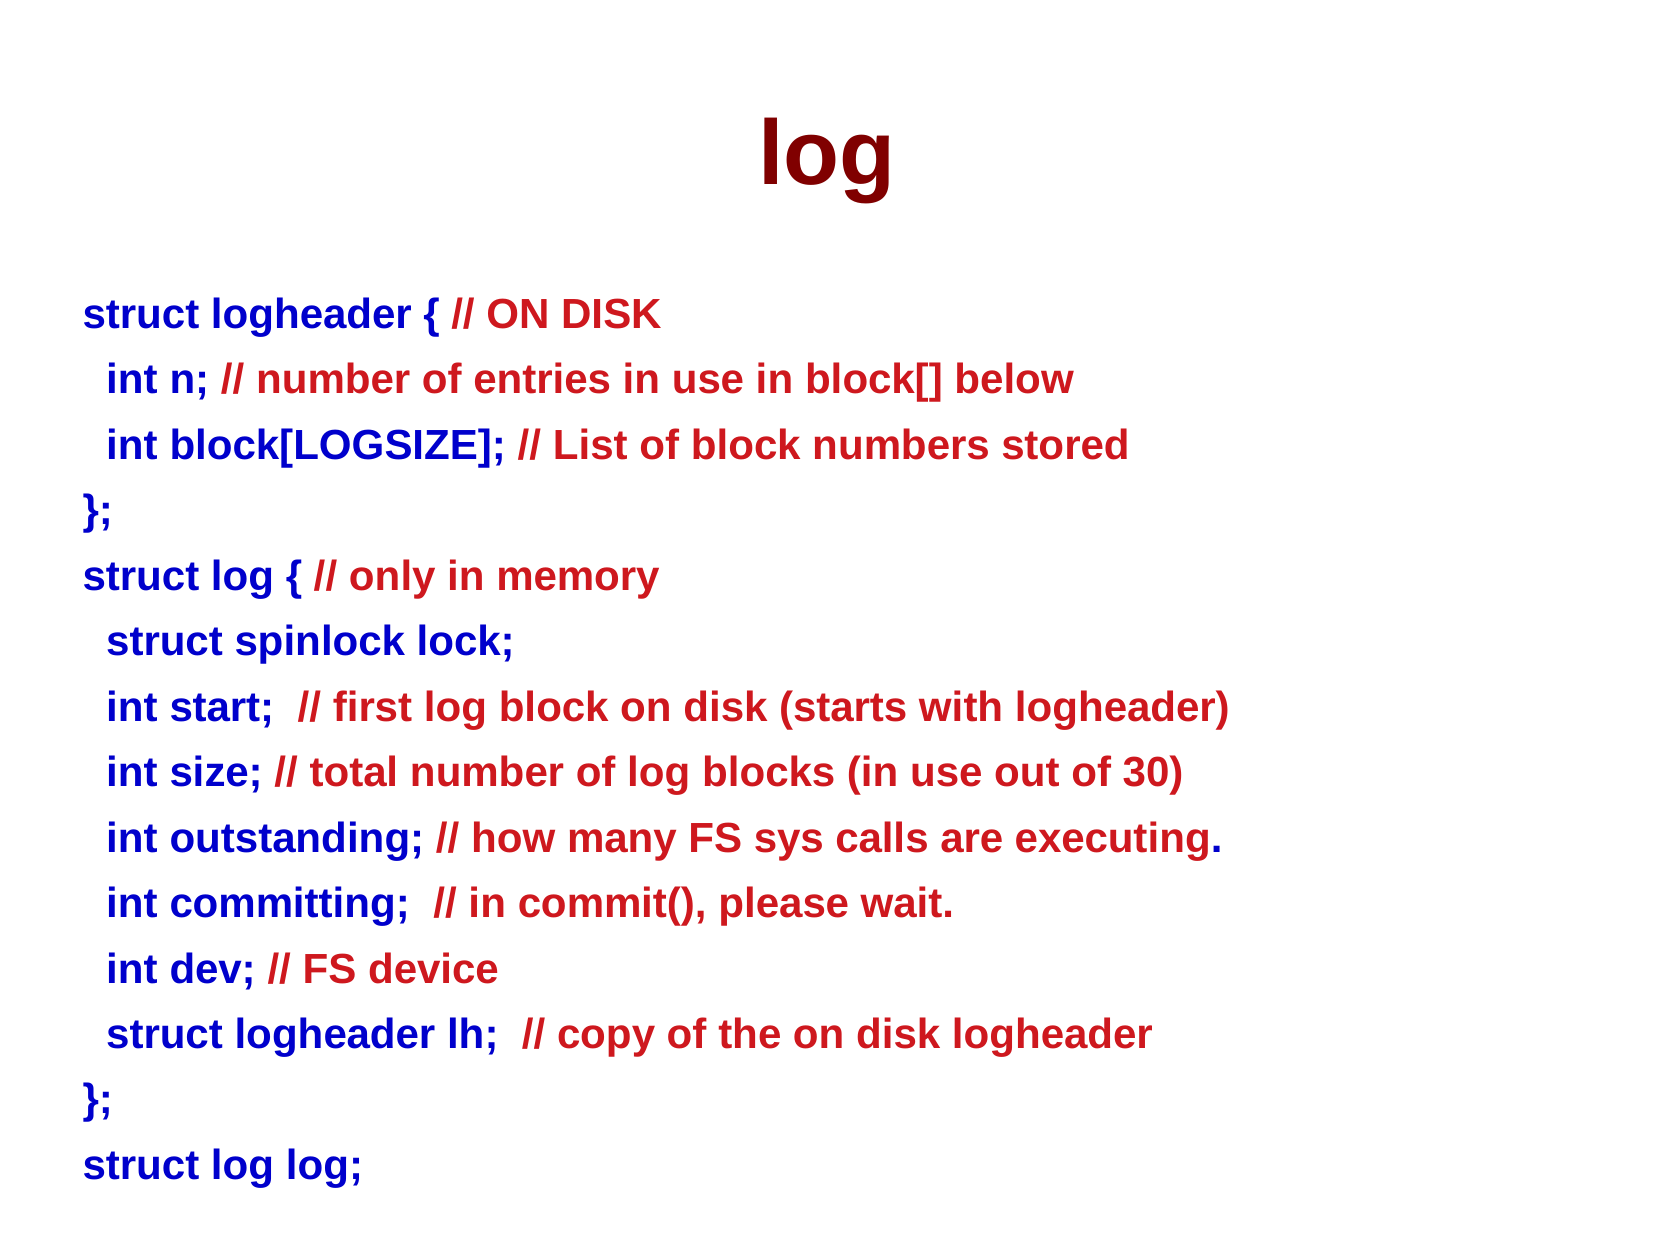

# log
struct logheader { // ON DISK
 int n; // number of entries in use in block[] below
 int block[LOGSIZE]; // List of block numbers stored
};
struct log { // only in memory
 struct spinlock lock;
 int start; // first log block on disk (starts with logheader)
 int size; // total number of log blocks (in use out of 30)
 int outstanding; // how many FS sys calls are executing.
 int committing; // in commit(), please wait.
 int dev; // FS device
 struct logheader lh; // copy of the on disk logheader
};
struct log log;